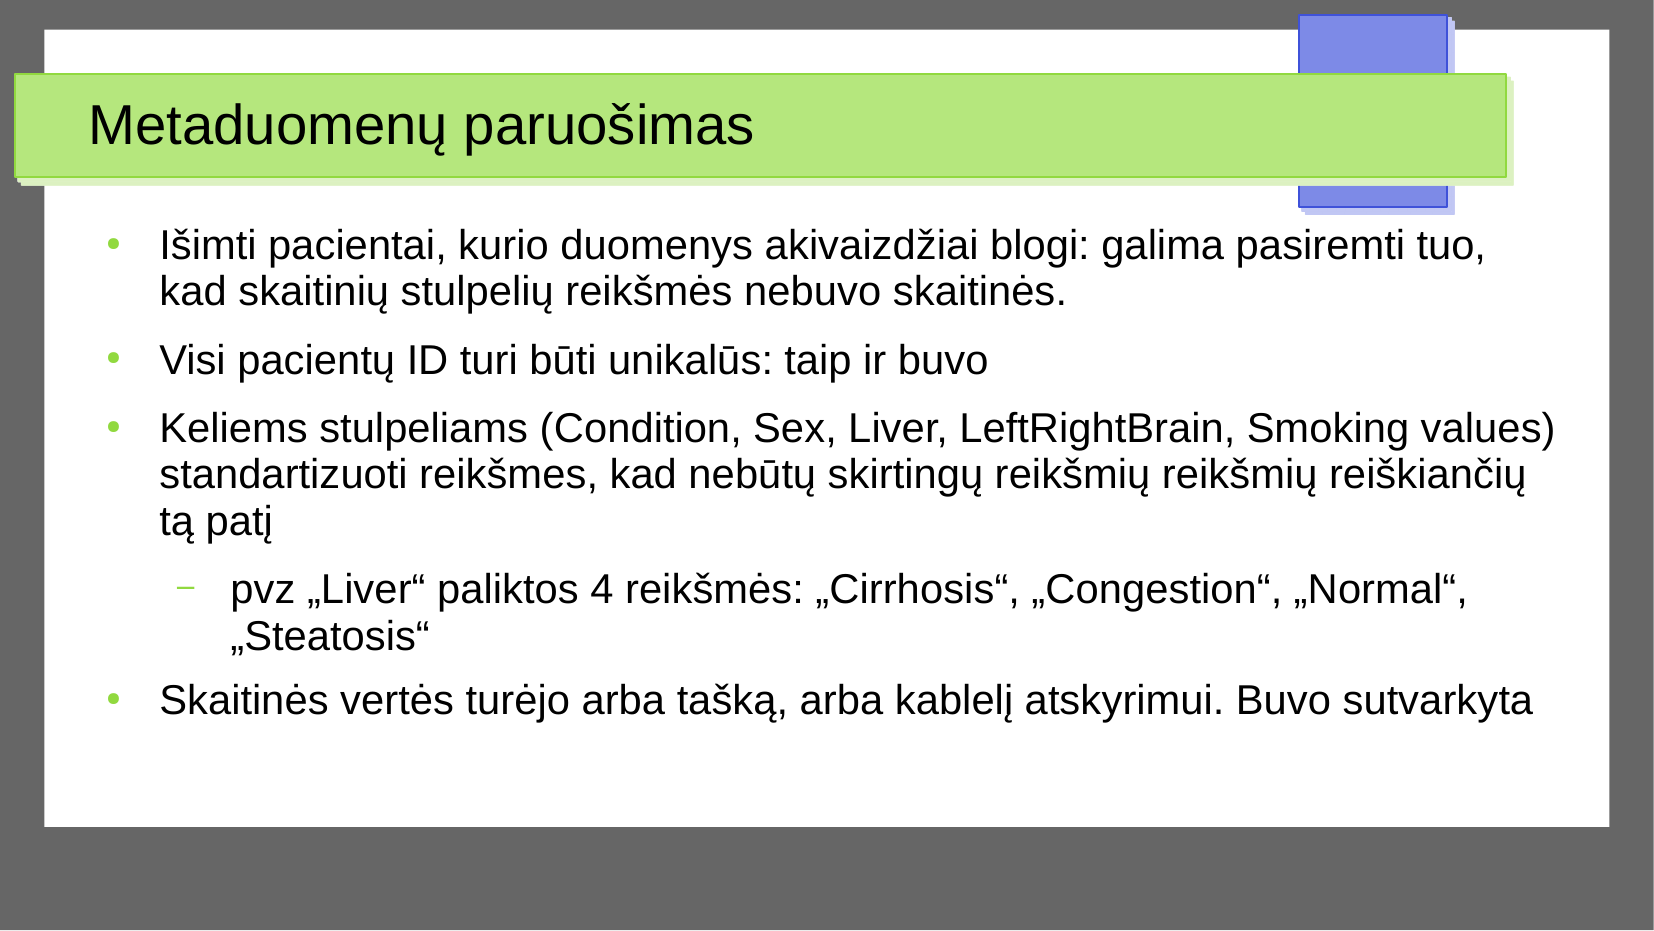

# Metaduomenų paruošimas
Išimti pacientai, kurio duomenys akivaizdžiai blogi: galima pasiremti tuo, kad skaitinių stulpelių reikšmės nebuvo skaitinės.
Visi pacientų ID turi būti unikalūs: taip ir buvo
Keliems stulpeliams (Condition, Sex, Liver, LeftRightBrain, Smoking values) standartizuoti reikšmes, kad nebūtų skirtingų reikšmių reikšmių reiškiančių tą patį
pvz „Liver“ paliktos 4 reikšmės: „Cirrhosis“, „Congestion“, „Normal“, „Steatosis“
Skaitinės vertės turėjo arba tašką, arba kablelį atskyrimui. Buvo sutvarkyta